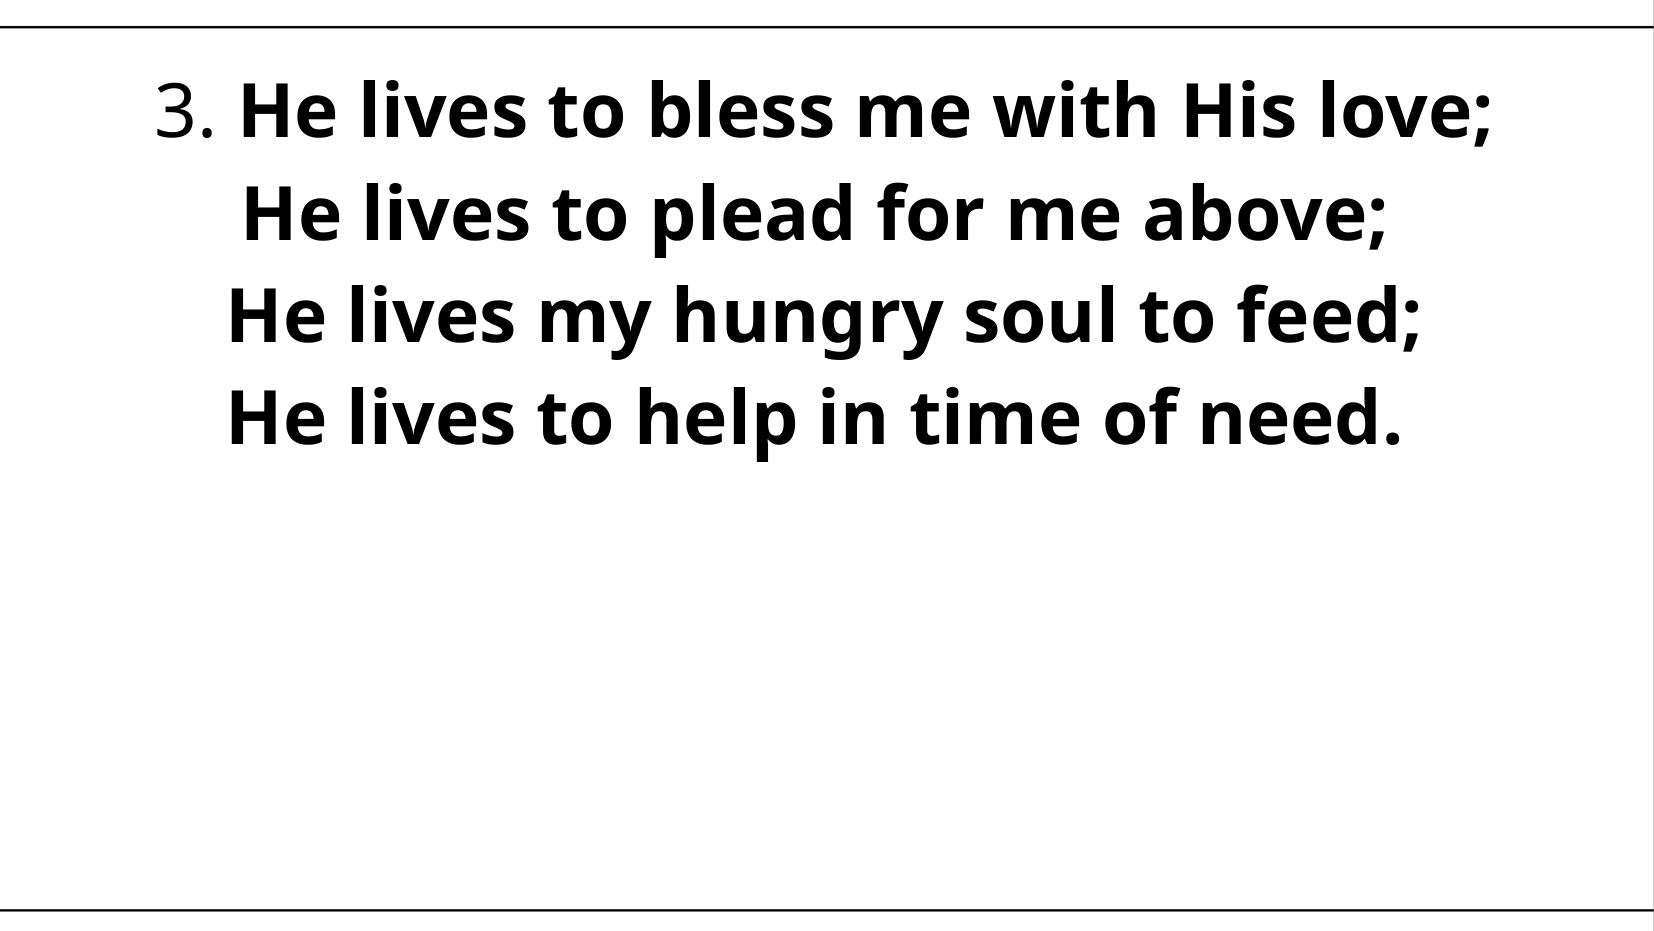

3. He lives to bless me with His love;
He lives to plead for me above;
He lives my hungry soul to feed;
He lives to help in time of need.